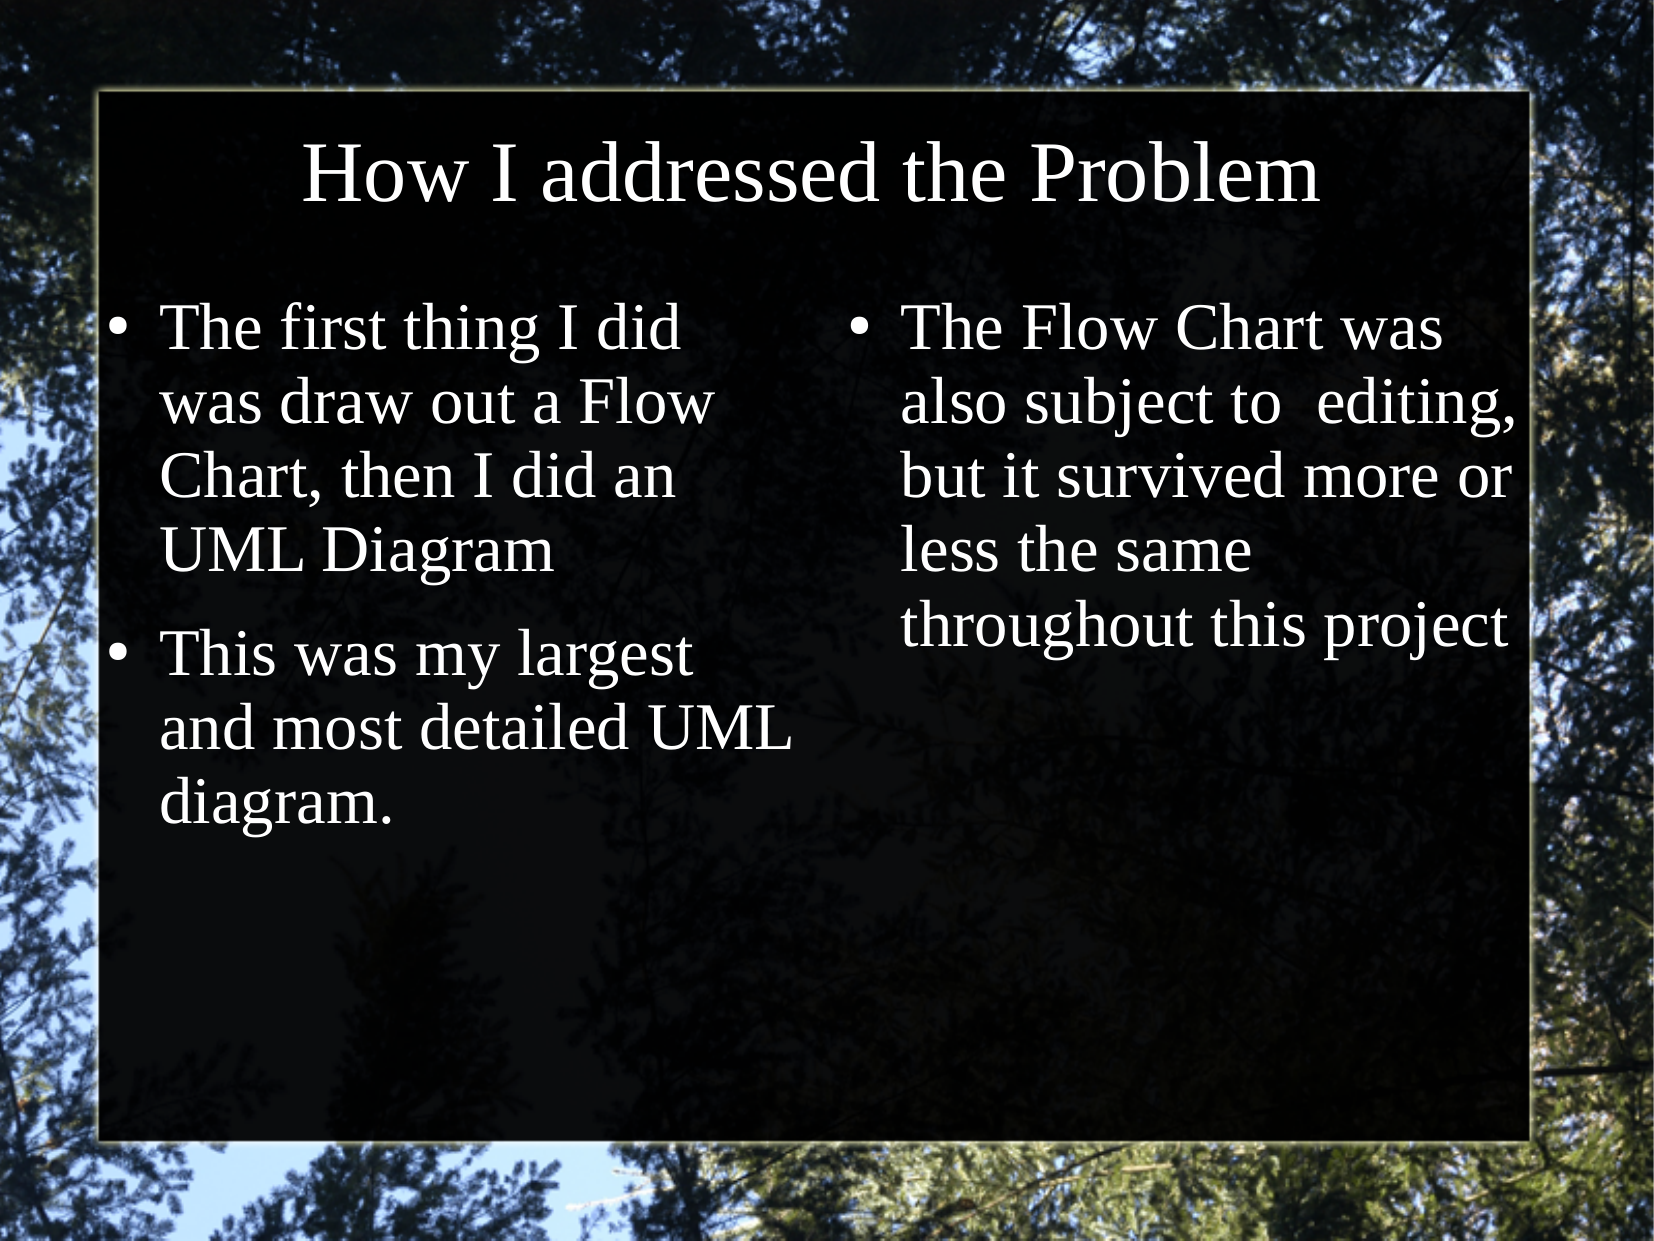

# How I addressed the Problem
The first thing I did was draw out a Flow Chart, then I did an UML Diagram
This was my largest and most detailed UML diagram.
The Flow Chart was also subject to editing, but it survived more or less the same throughout this project